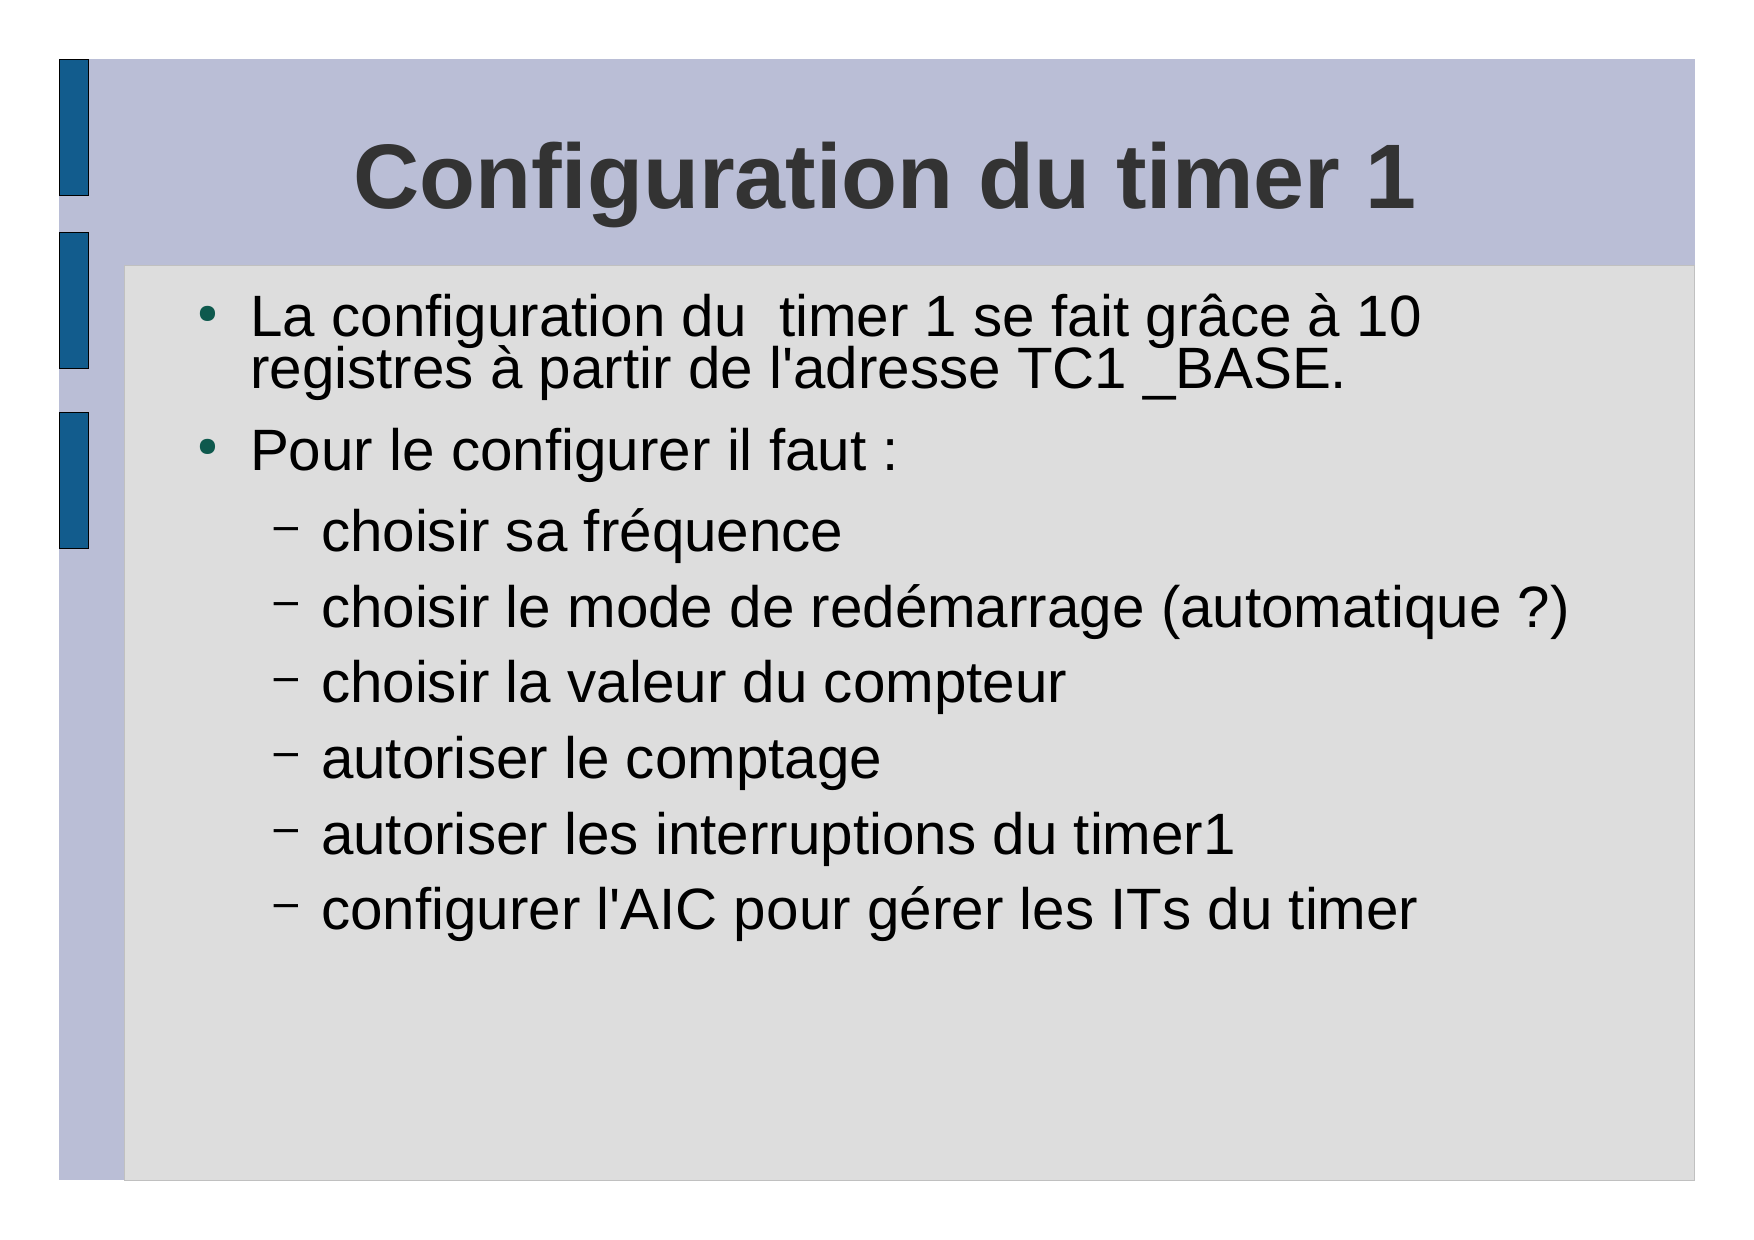

# Configuration du timer 1
La configuration du timer 1 se fait grâce à 10 registres à partir de l'adresse TC1 _BASE.
Pour le configurer il faut :
choisir sa fréquence
choisir le mode de redémarrage (automatique ?)
choisir la valeur du compteur
autoriser le comptage
autoriser les interruptions du timer1
configurer l'AIC pour gérer les ITs du timer